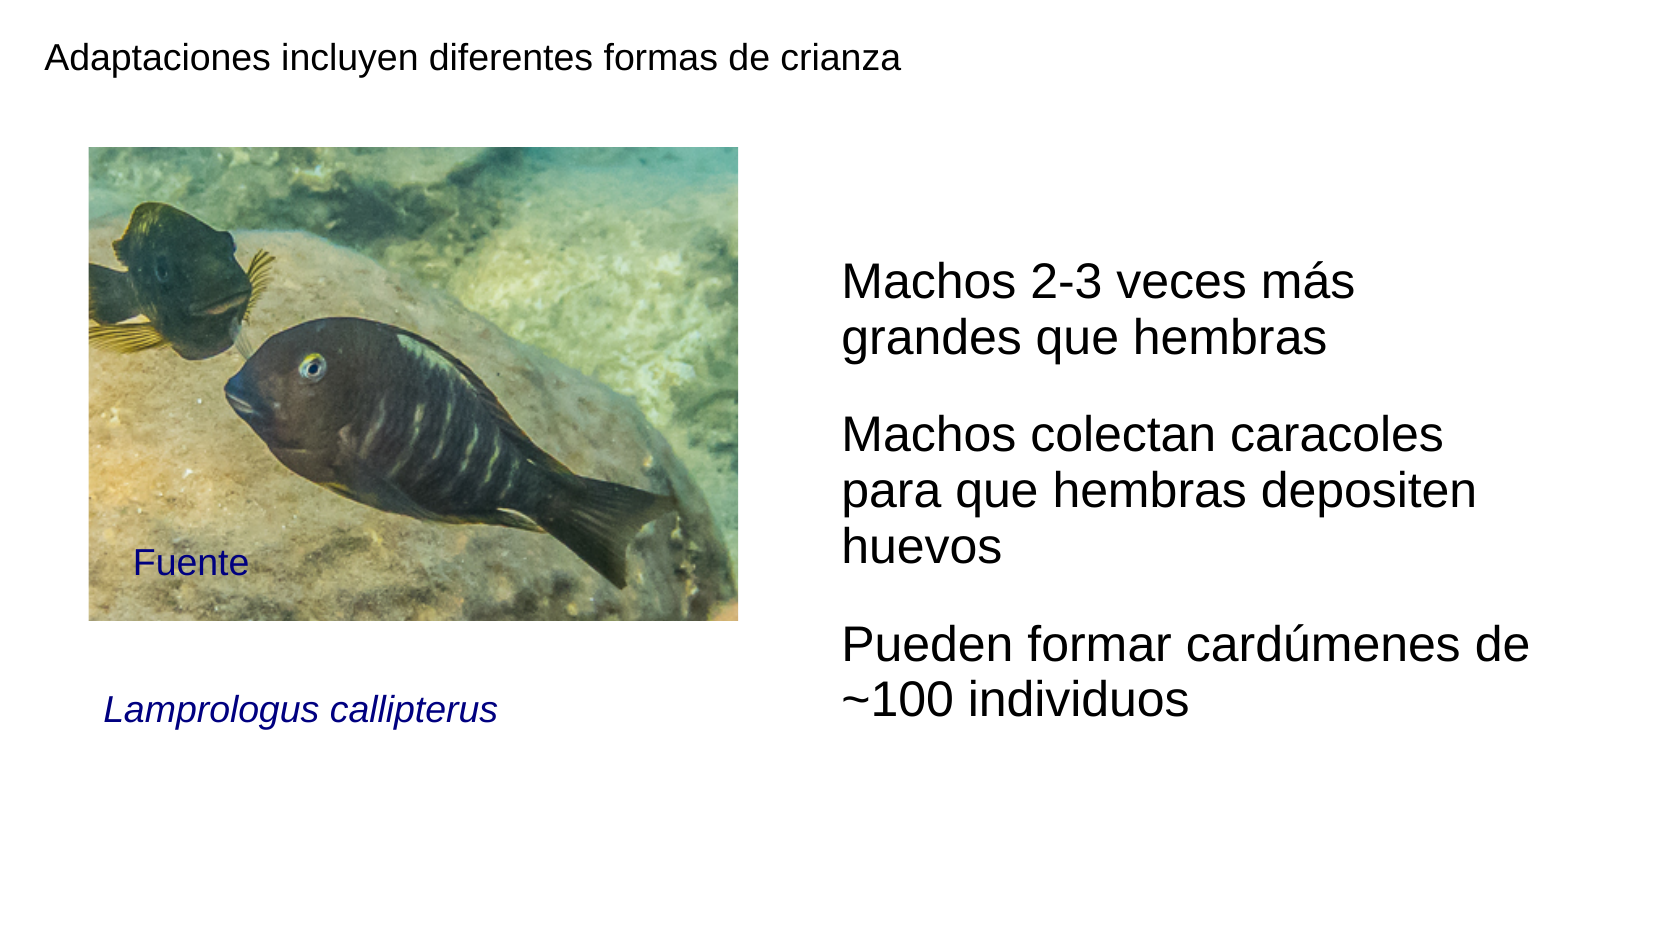

Adaptaciones incluyen diferentes formas de crianza
Machos 2-3 veces más grandes que hembras
Machos colectan caracoles para que hembras depositen huevos
Pueden formar cardúmenes de ~100 individuos
Fuente
Lamprologus callipterus